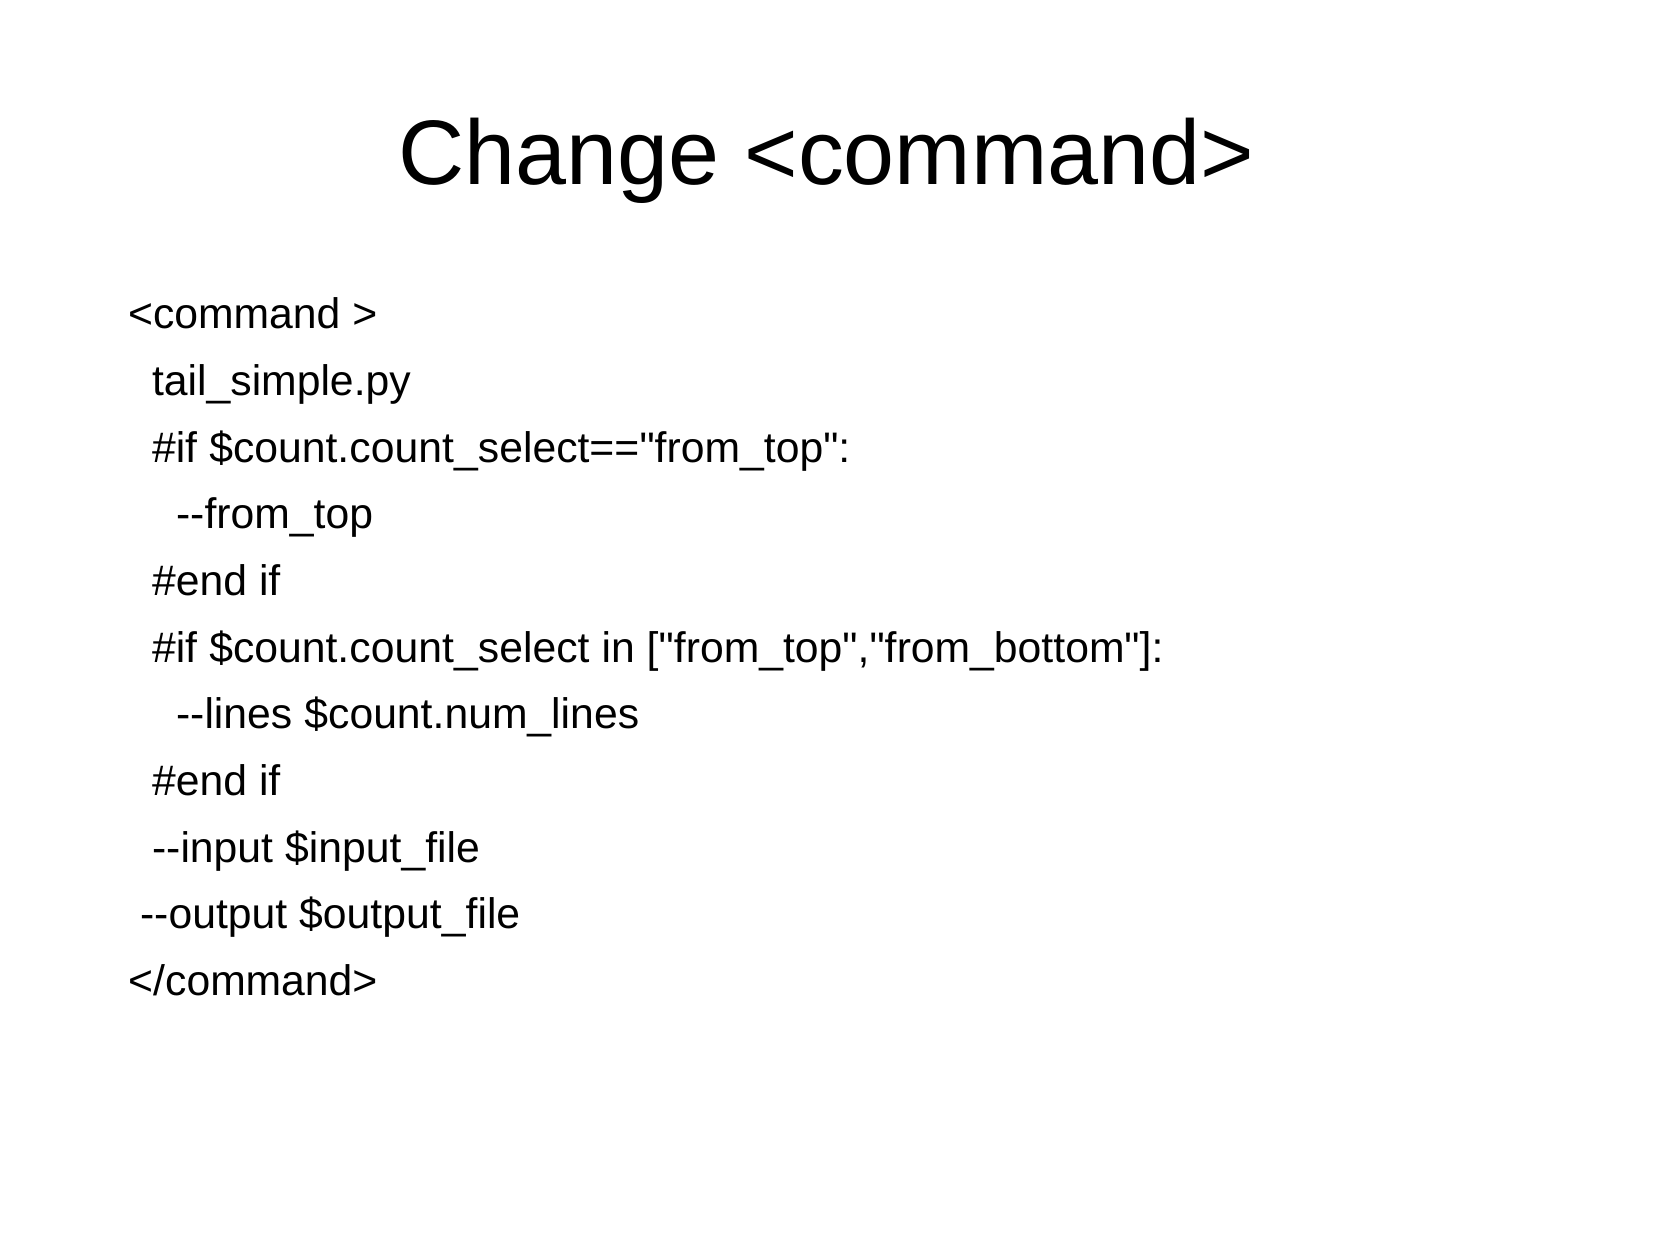

# Change <command>
<command >
 tail_simple.py
 #if $count.count_select=="from_top":
 --from_top
 #end if
 #if $count.count_select in ["from_top","from_bottom"]:
 --lines $count.num_lines
 #end if
 --input $input_file
 --output $output_file
</command>